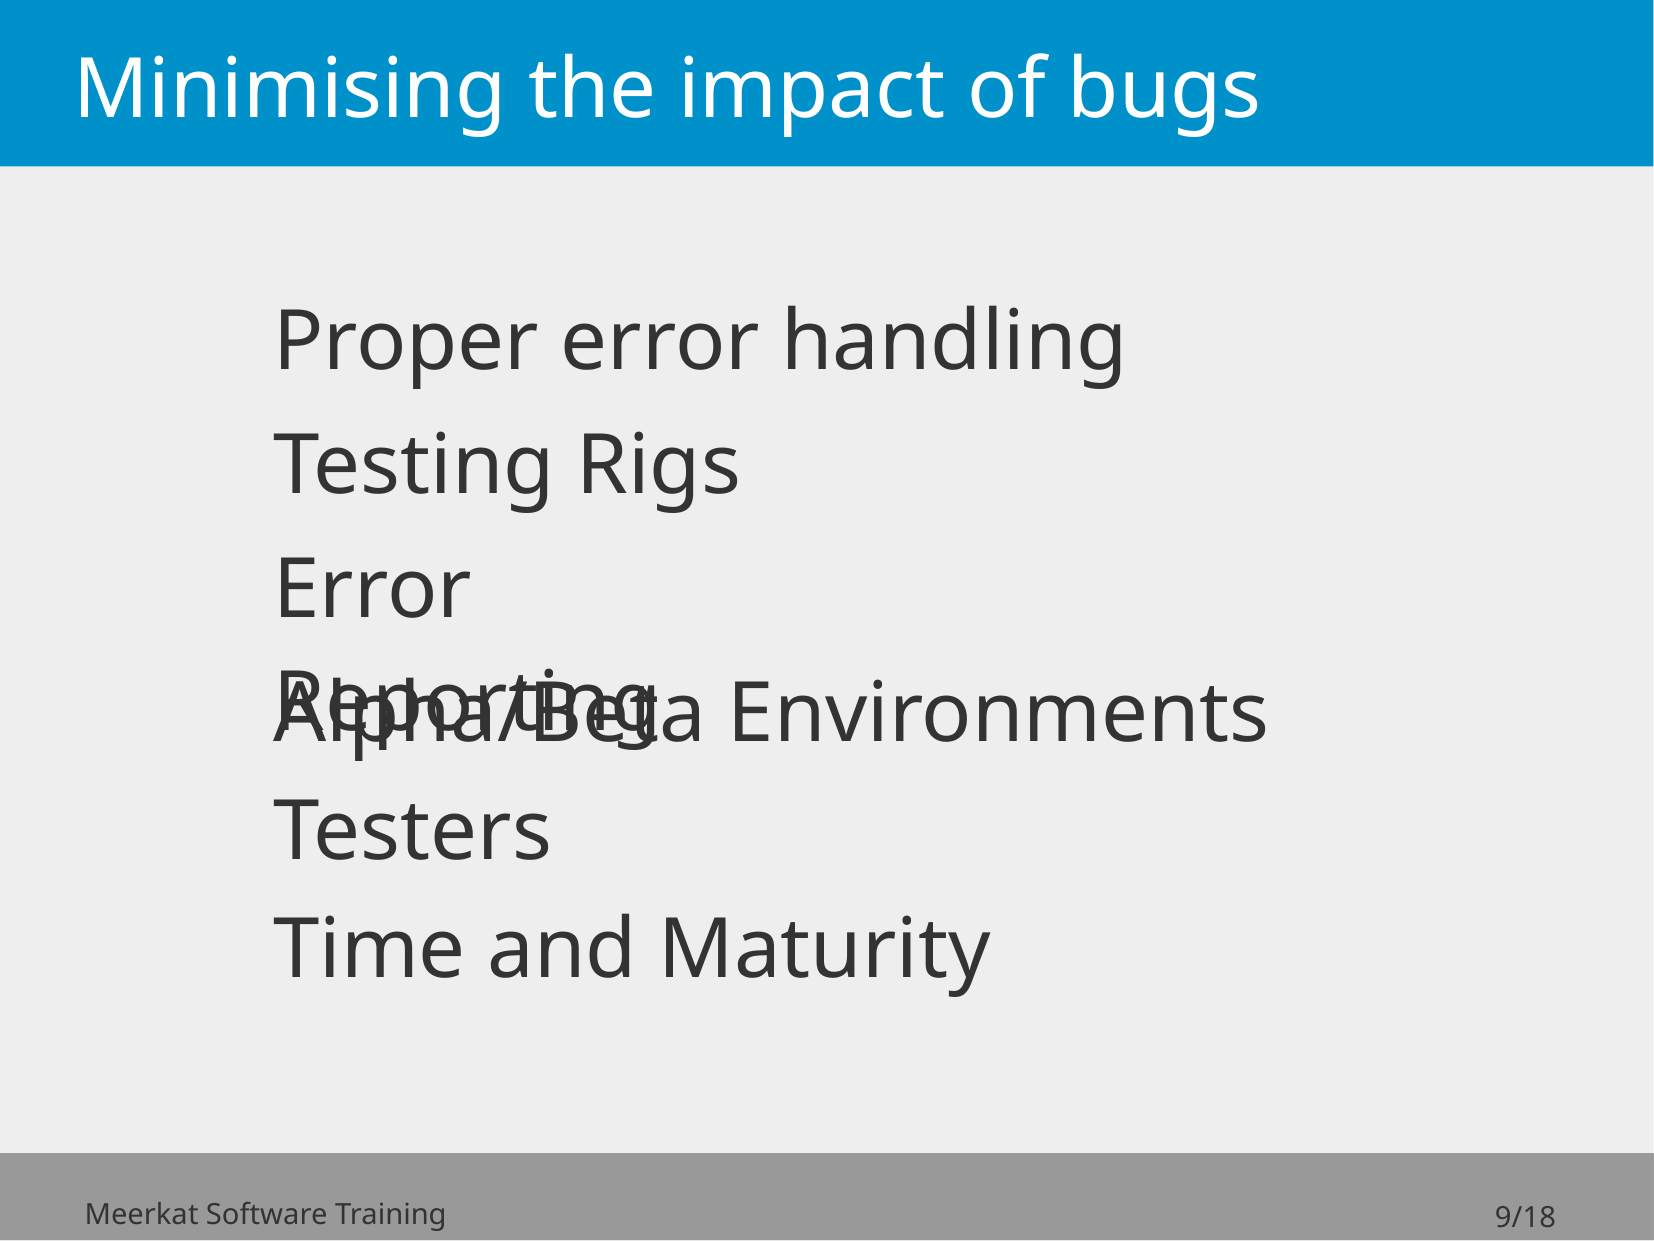

Minimising the impact of bugs
Proper error handling
Testing Rigs
Error Reporting
Alpha/Beta Environments
Testers
Time and Maturity